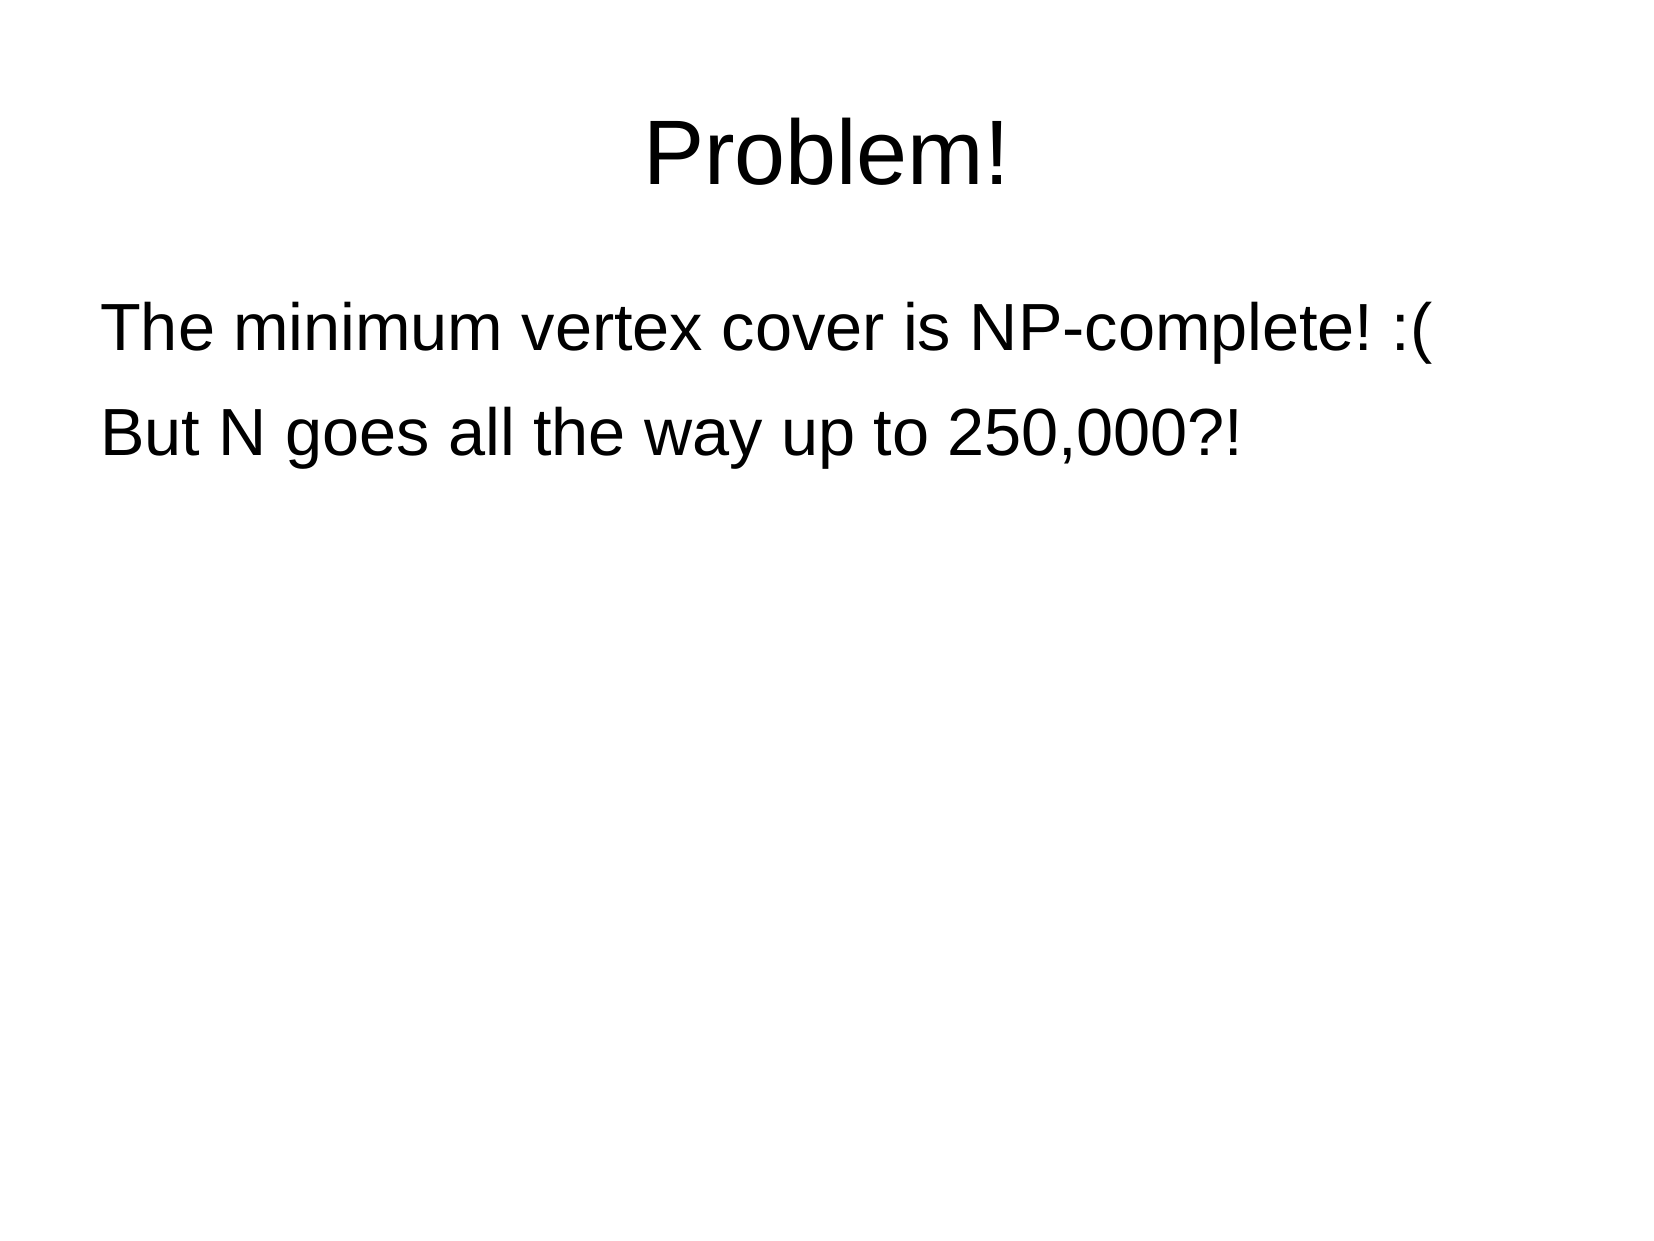

# Problem!
The minimum vertex cover is NP-complete! :(
But N goes all the way up to 250,000?!